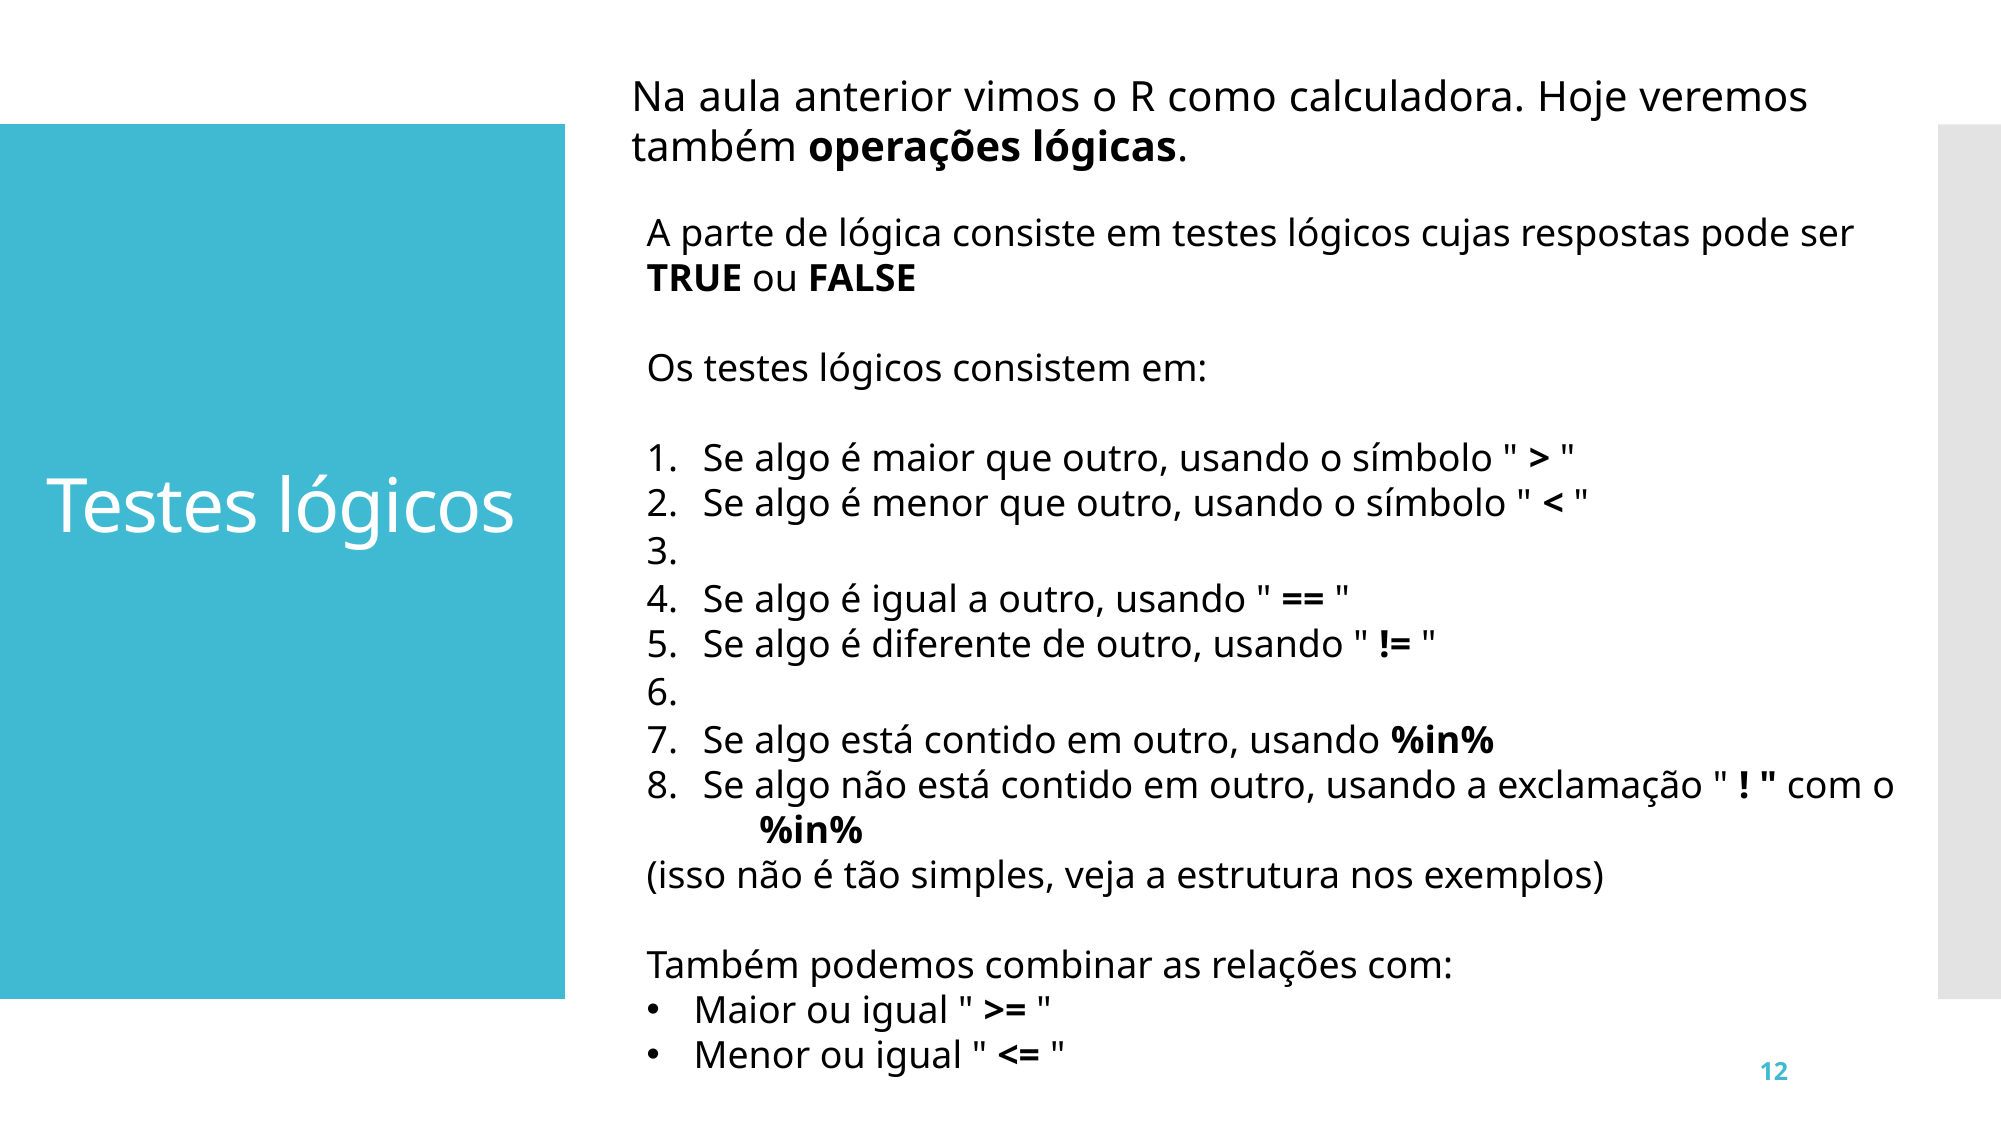

Na aula anterior vimos o R como calculadora. Hoje veremos também operações lógicas.
A parte de lógica consiste em testes lógicos cujas respostas pode ser
TRUE ou FALSE
Os testes lógicos consistem em:
Se algo é maior que outro, usando o símbolo " > "
Se algo é menor que outro, usando o símbolo " < "
Se algo é igual a outro, usando " == "
Se algo é diferente de outro, usando " != "
Se algo está contido em outro, usando %in%
Se algo não está contido em outro, usando a exclamação " ! " com o %in%
(isso não é tão simples, veja a estrutura nos exemplos)
Também podemos combinar as relações com:
Maior ou igual " >= "
Menor ou igual " <= "
Testes lógicos